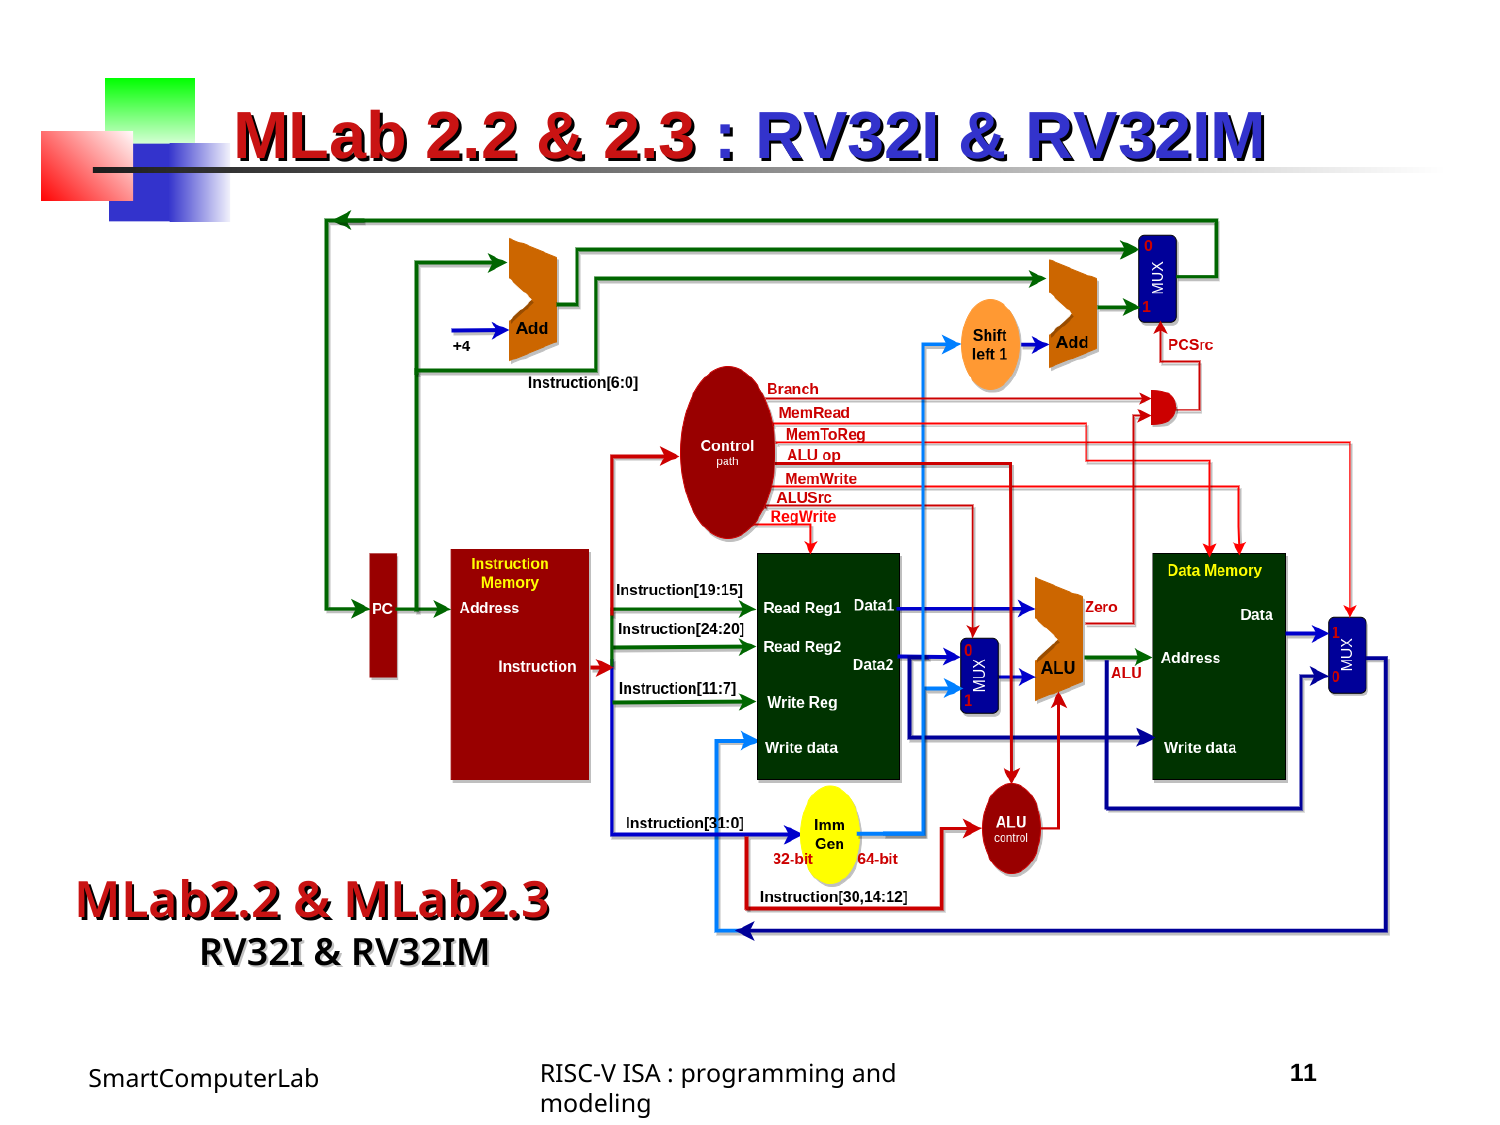

# MLab 2.2 & 2.3 : RV32I & RV32IM
MLab2.2 & MLab2.3
RV32I & RV32IM
11